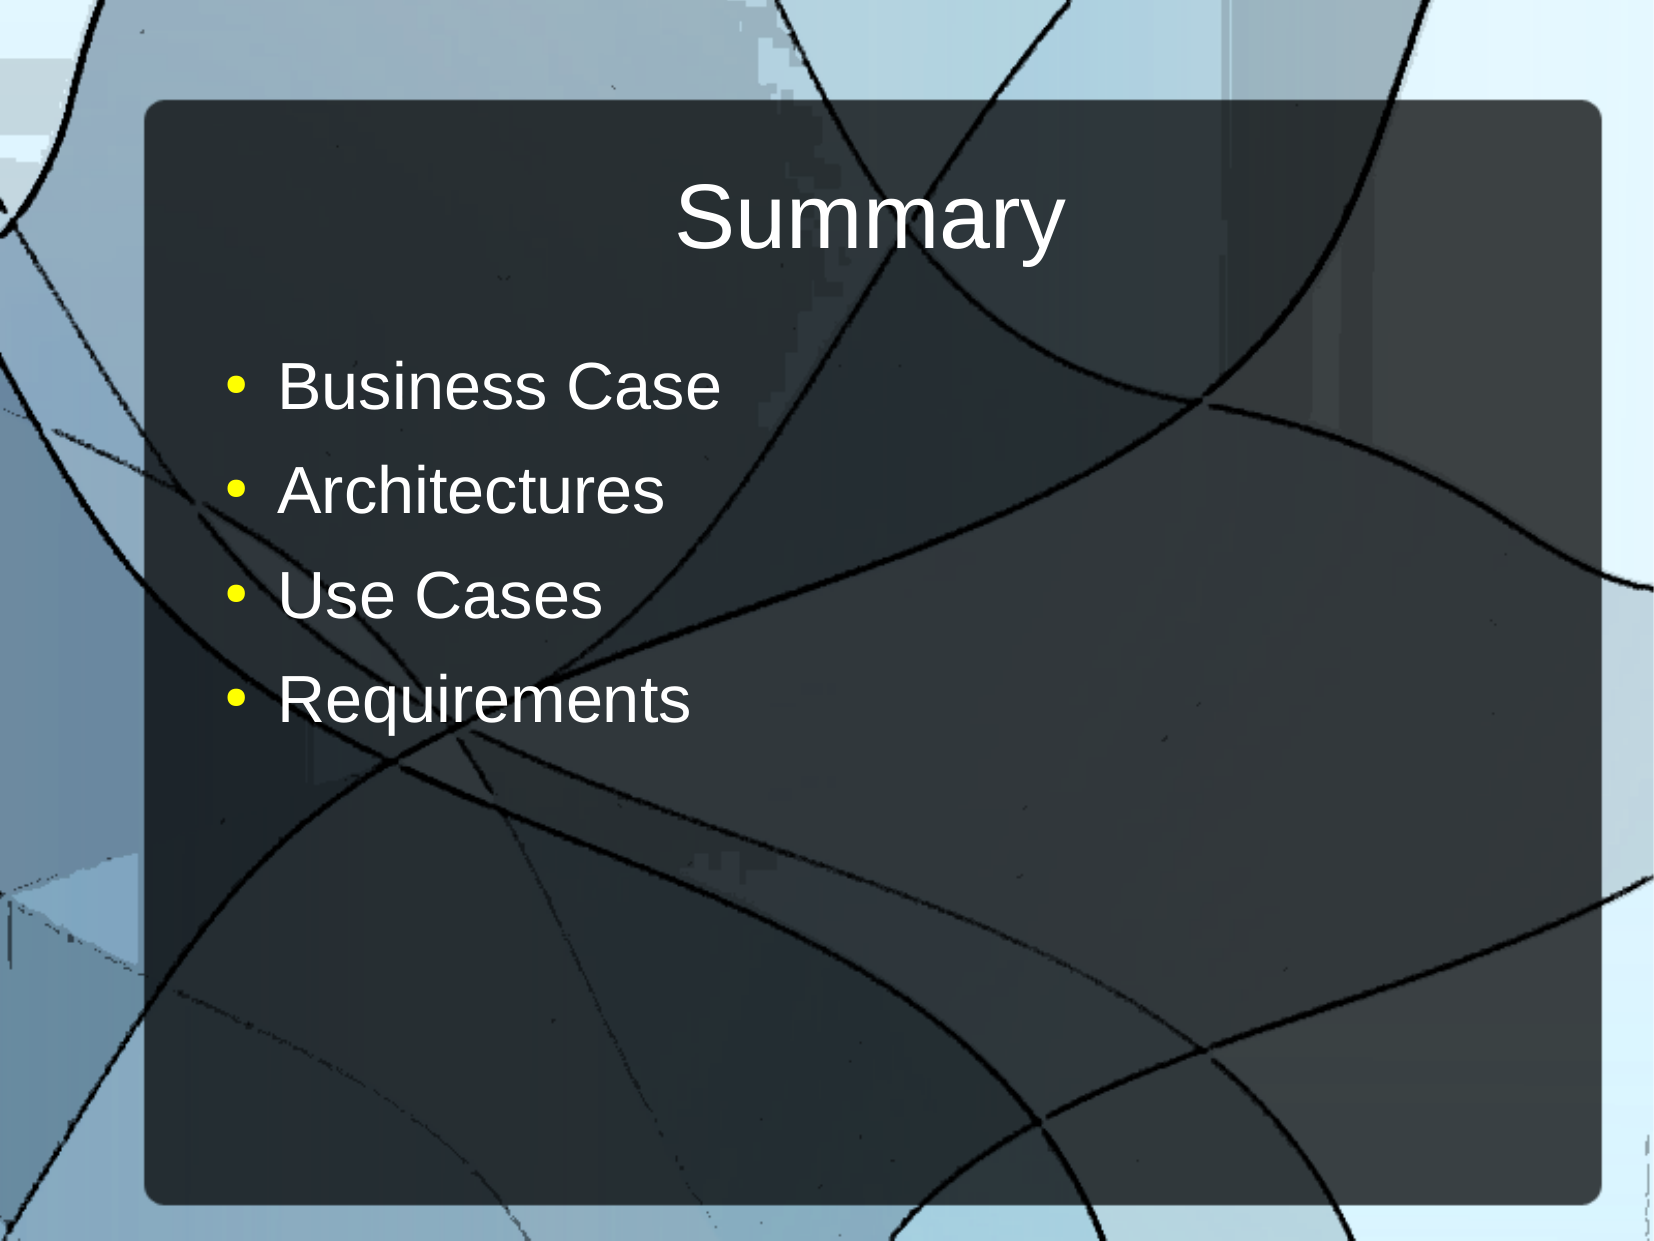

# Summary
Business Case
Architectures
Use Cases
Requirements